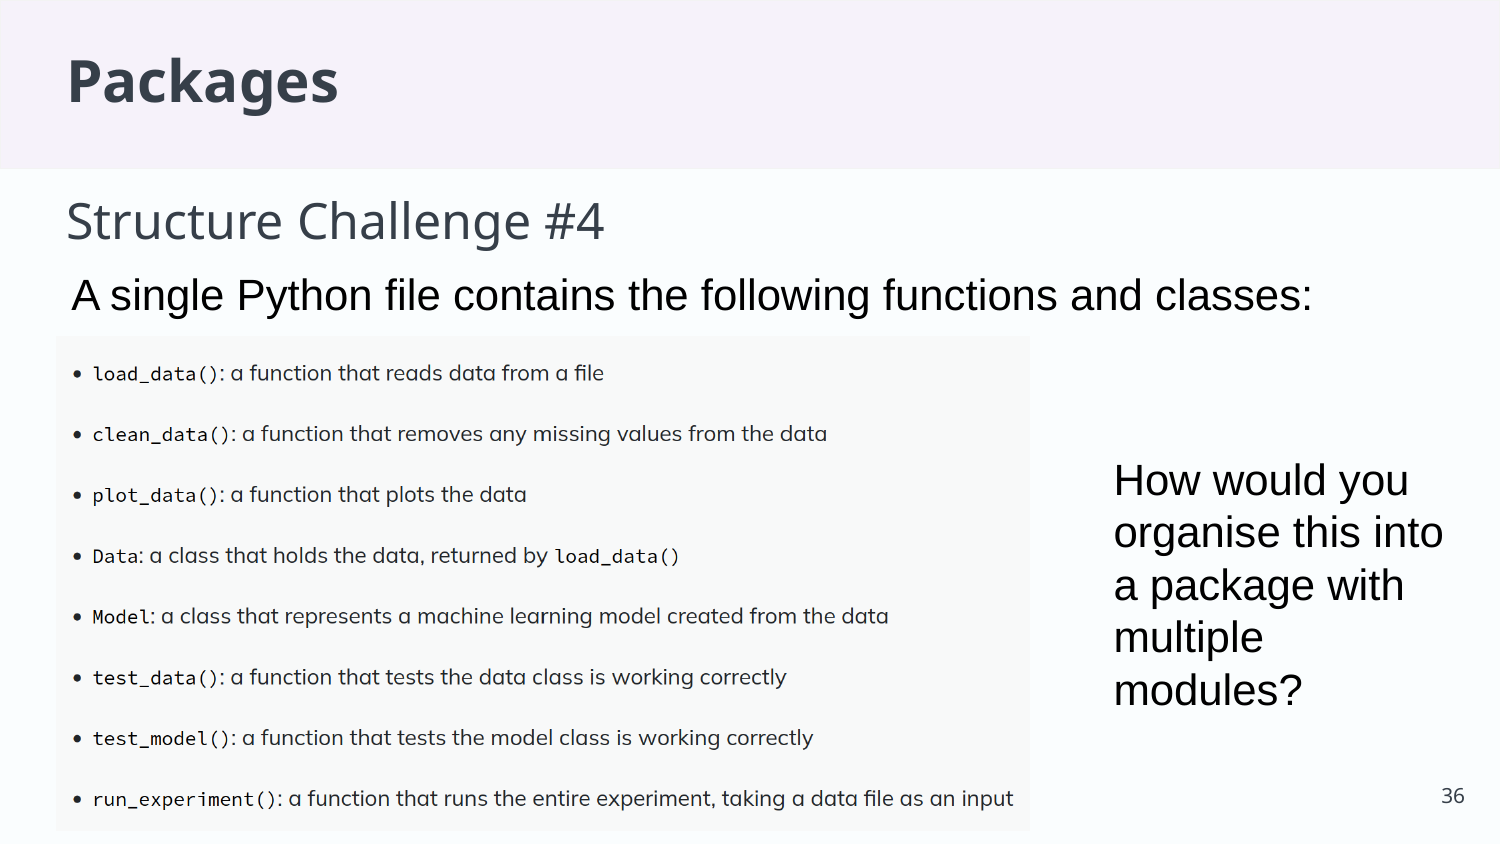

# Packages
Structure Challenge #4
A single Python file contains the following functions and classes:
How would you organise this into a package with multiple modules?